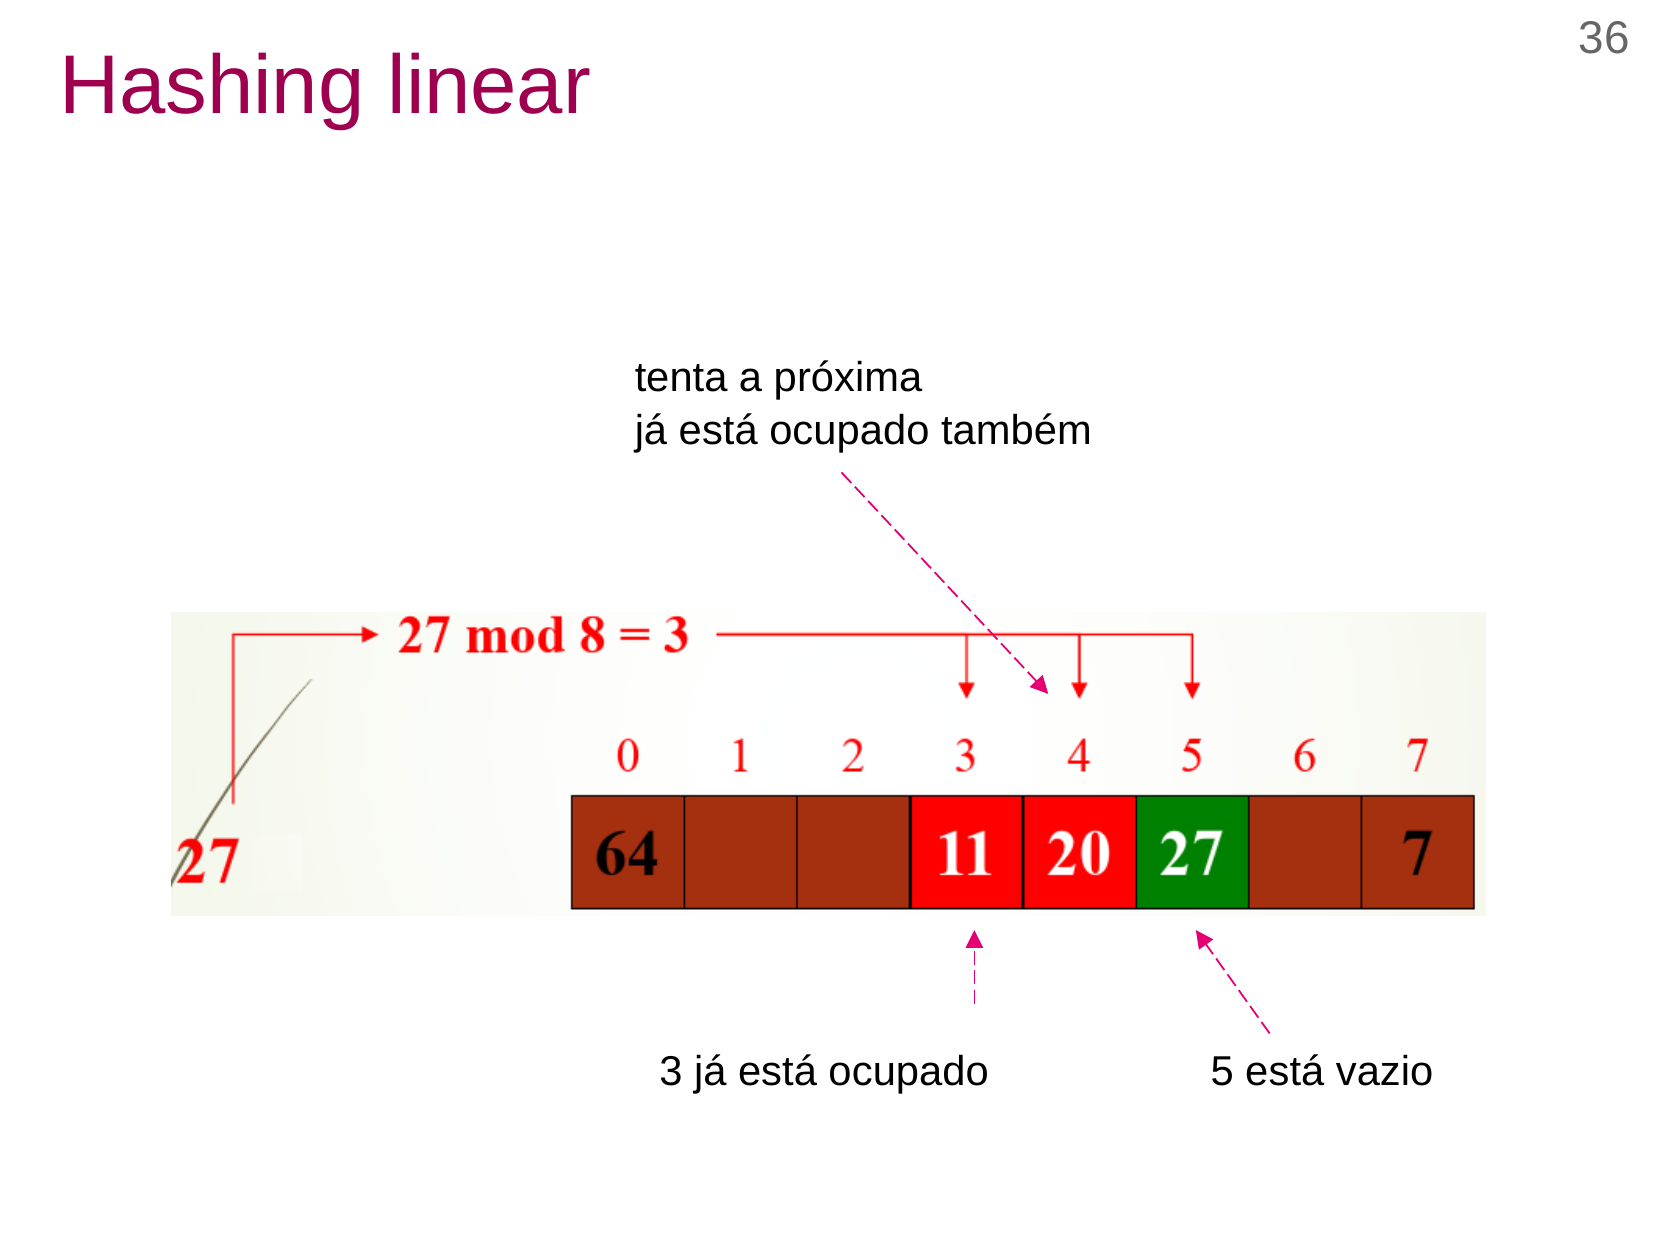

36
# Hashing linear
tenta a próxima
já está ocupado também
3 já está ocupado
5 está vazio